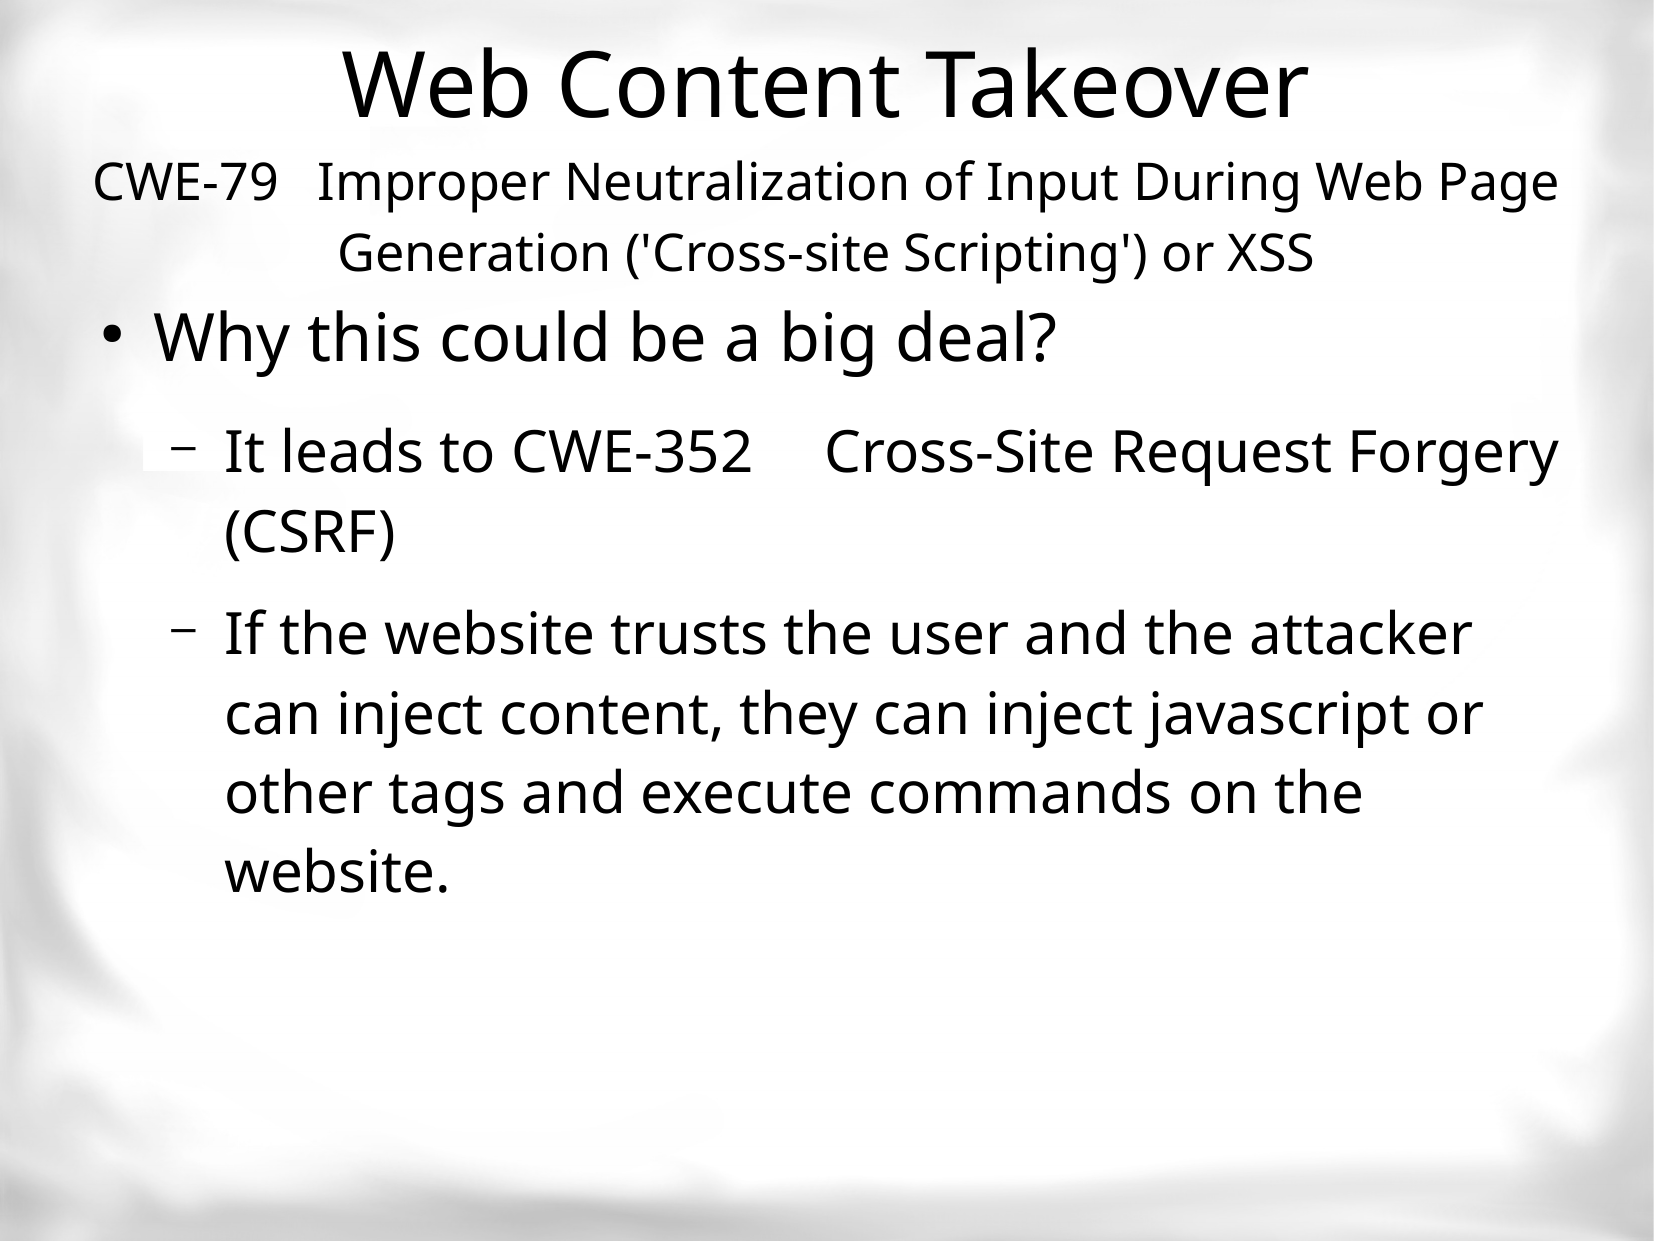

# Web Content Takeover CWE-79 	Improper Neutralization of Input During Web Page Generation ('Cross-site Scripting') or XSS
Why this could be a big deal?
It leads to CWE-352 	Cross-Site Request Forgery (CSRF)
If the website trusts the user and the attacker can inject content, they can inject javascript or other tags and execute commands on the website.